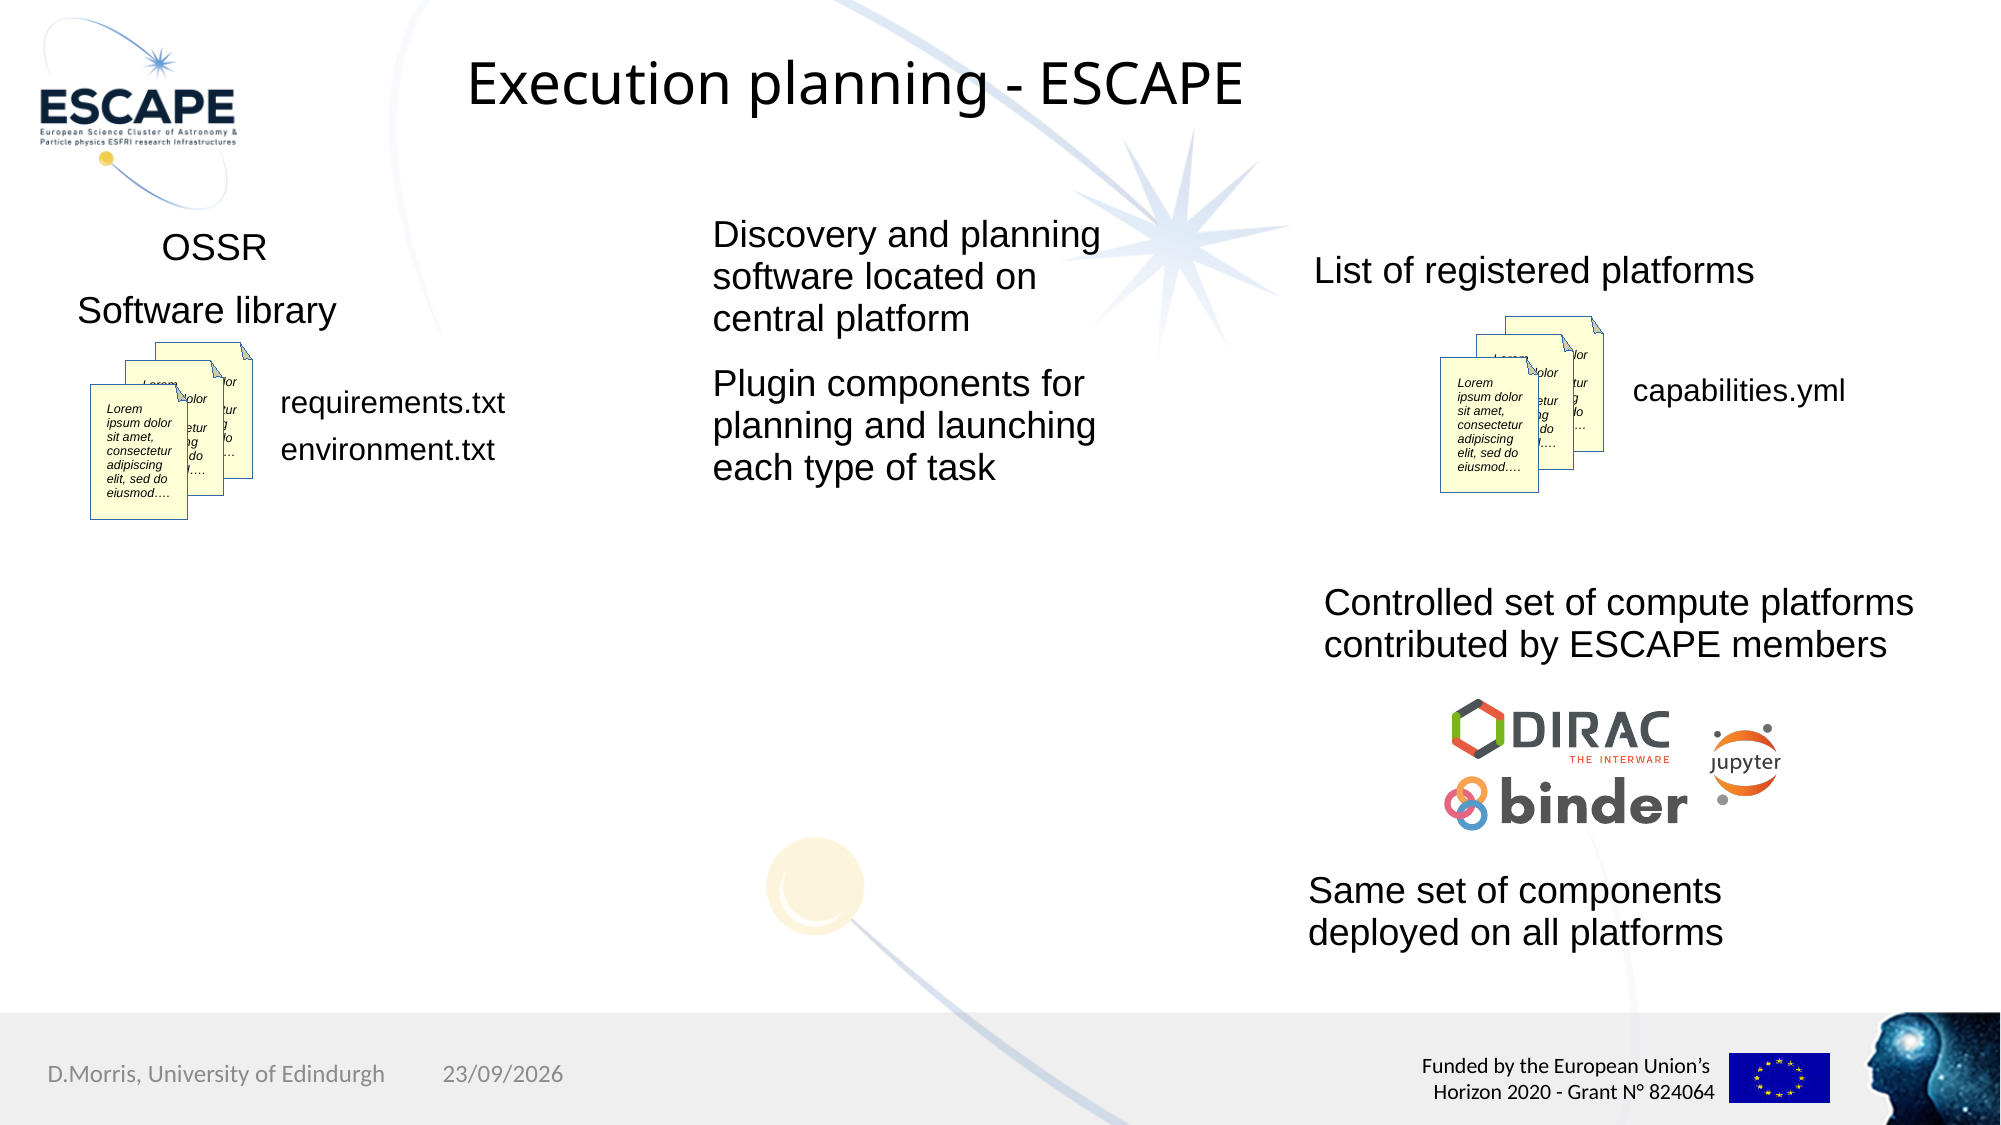

# Execution planning - ESCAPE
Discovery and planning
software located on
central platform
OSSR
Software library
List of registered platforms
Lorem ipsum dolor sit amet, consectetur adipiscing elit, sed do eiusmod….
Lorem ipsum dolor sit amet, consectetur adipiscing elit, sed do eiusmod….
Lorem ipsum dolor sit amet, consectetur adipiscing elit, sed do eiusmod….
Lorem ipsum dolor sit amet, consectetur adipiscing elit, sed do eiusmod….
Lorem ipsum dolor sit amet, consectetur adipiscing elit, sed do eiusmod….
Lorem ipsum dolor sit amet, consectetur adipiscing elit, sed do eiusmod….
Plugin components for
planning and launching
each type of task
capabilities.yml
requirements.txt
environment.txt
Controlled set of compute platforms
contributed by ESCAPE members
Same set of components
deployed on all platforms
D.Morris, University of Edindurgh